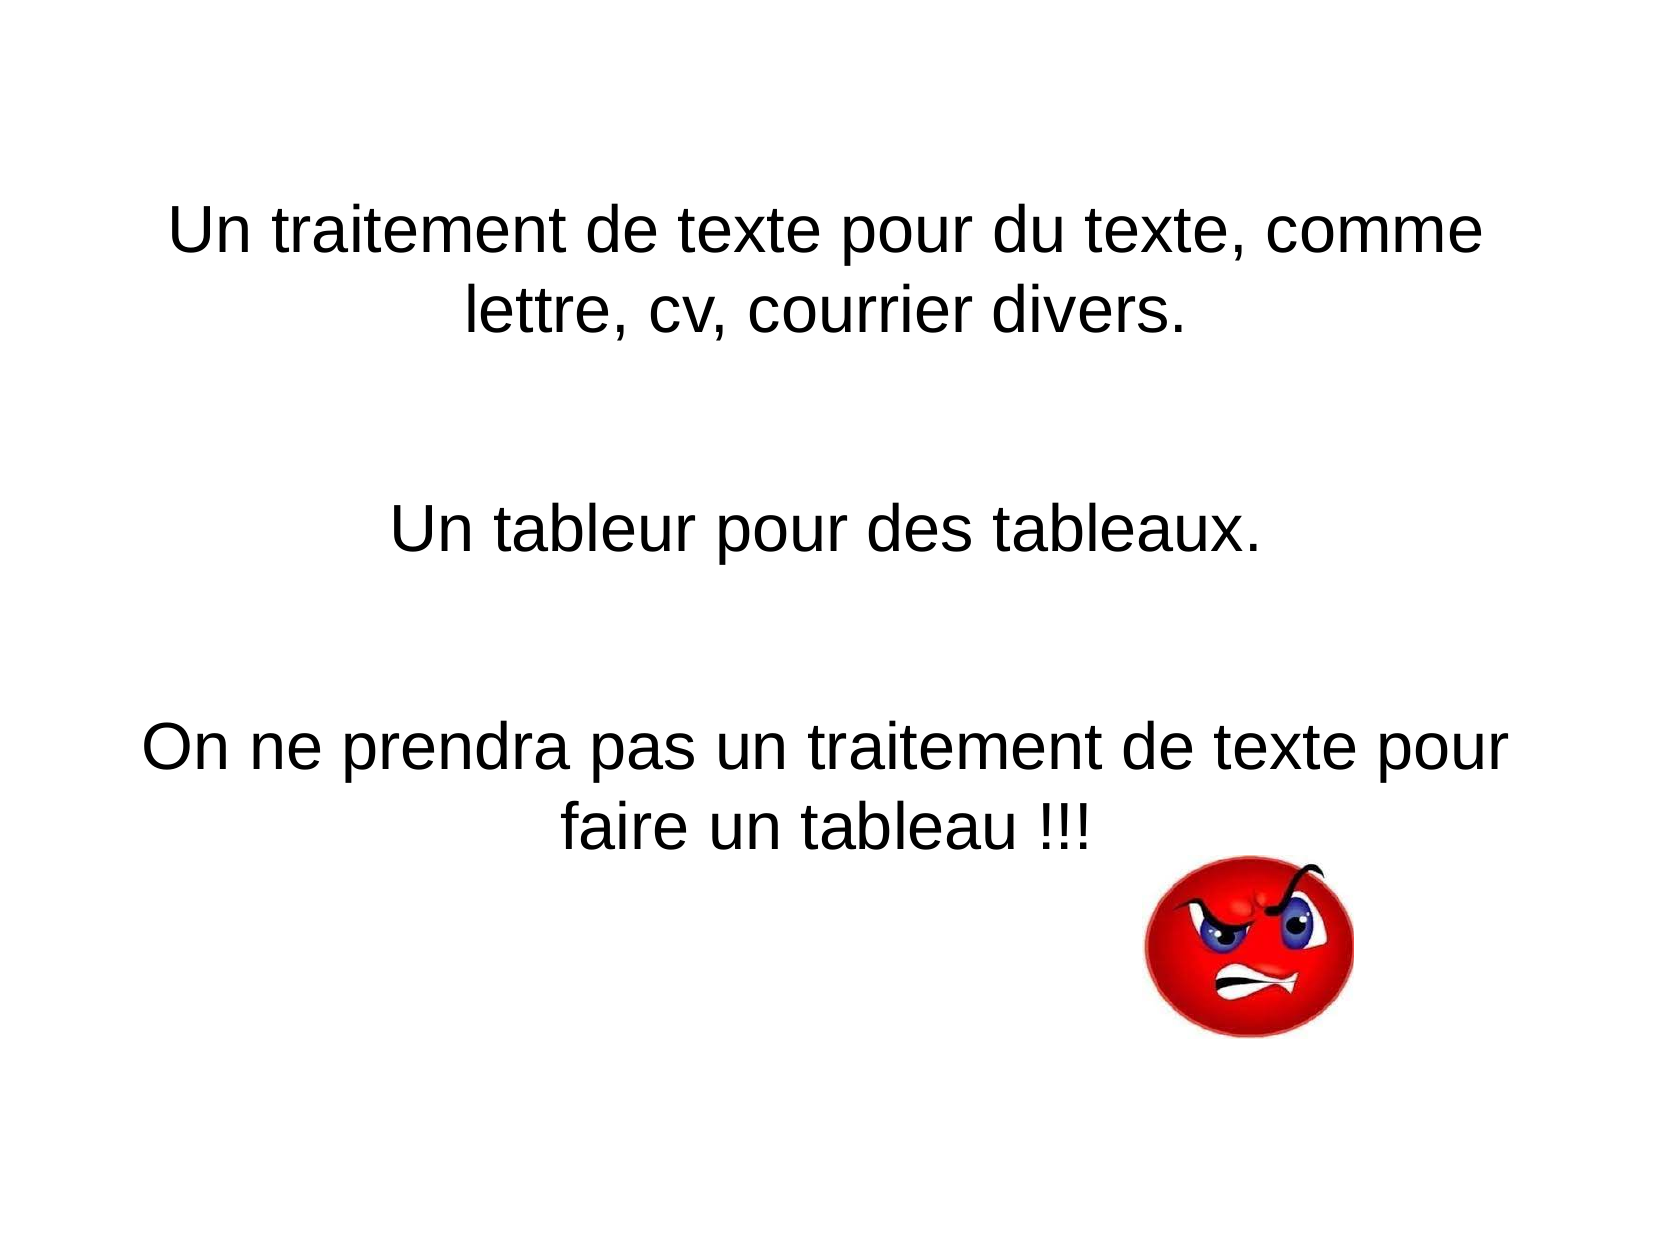

# Un traitement de texte pour du texte, comme lettre, cv, courrier divers.
Un tableur pour des tableaux.
On ne prendra pas un traitement de texte pour faire un tableau !!!